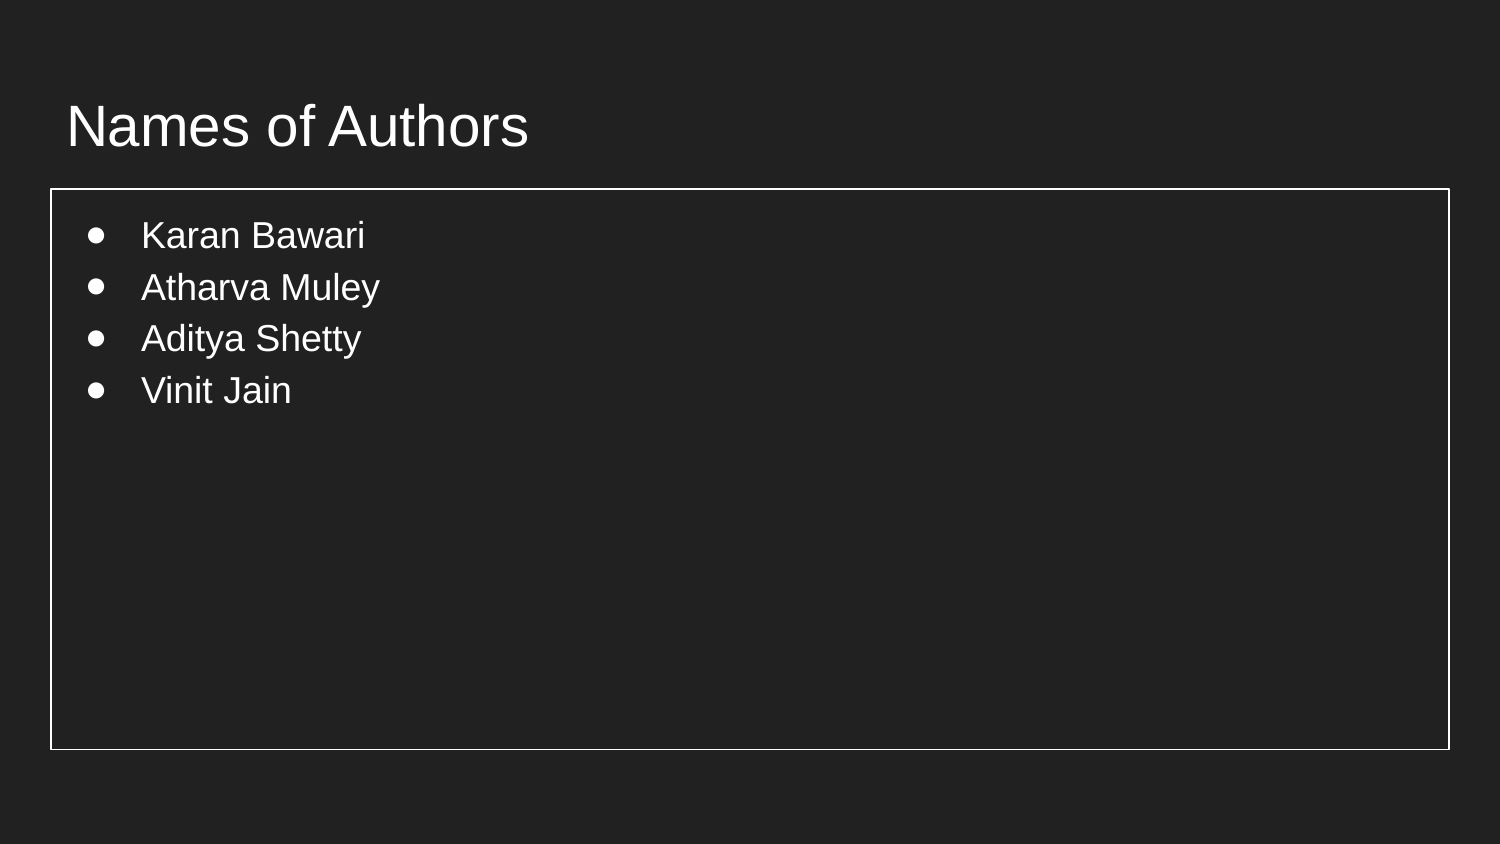

# Names of Authors
Karan Bawari
Atharva Muley
Aditya Shetty
Vinit Jain